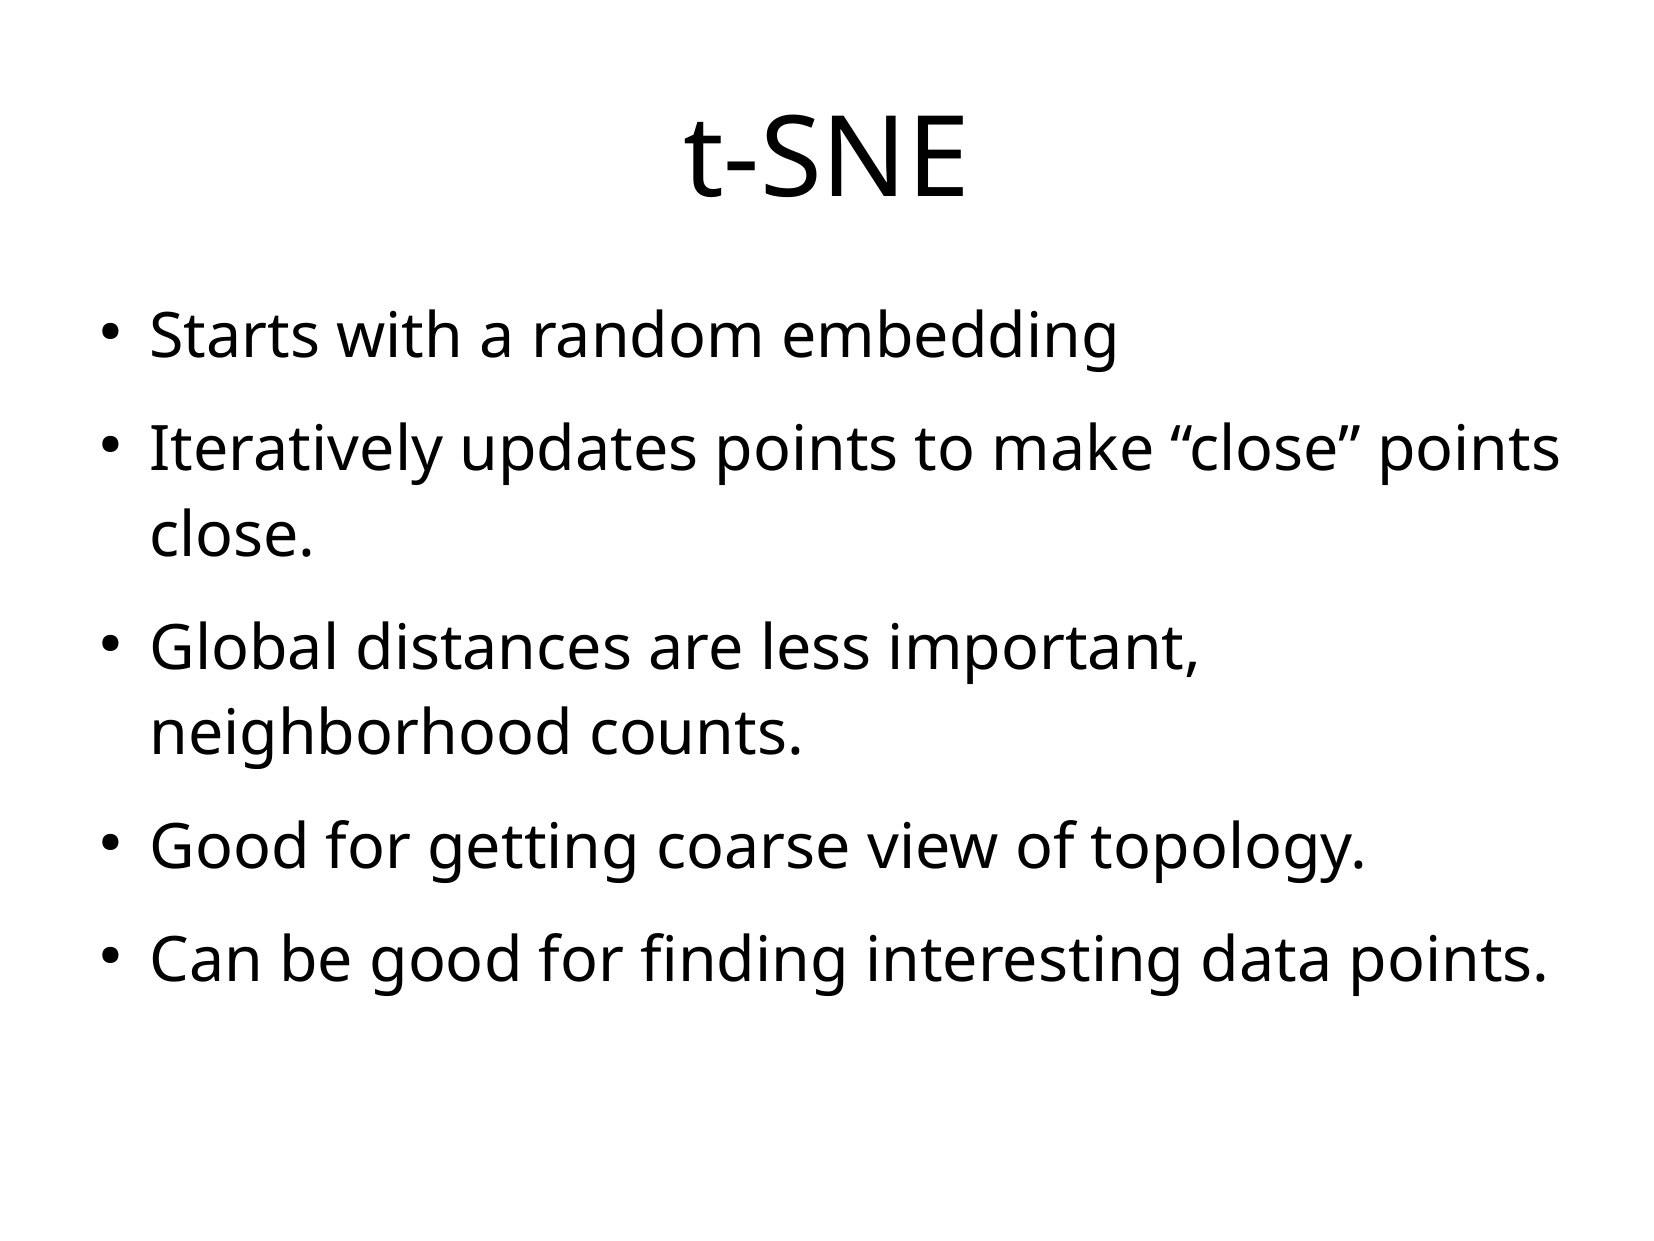

# t-SNE
Starts with a random embedding
Iteratively updates points to make “close” points close.
Global distances are less important, neighborhood counts.
Good for getting coarse view of topology.
Can be good for finding interesting data points.